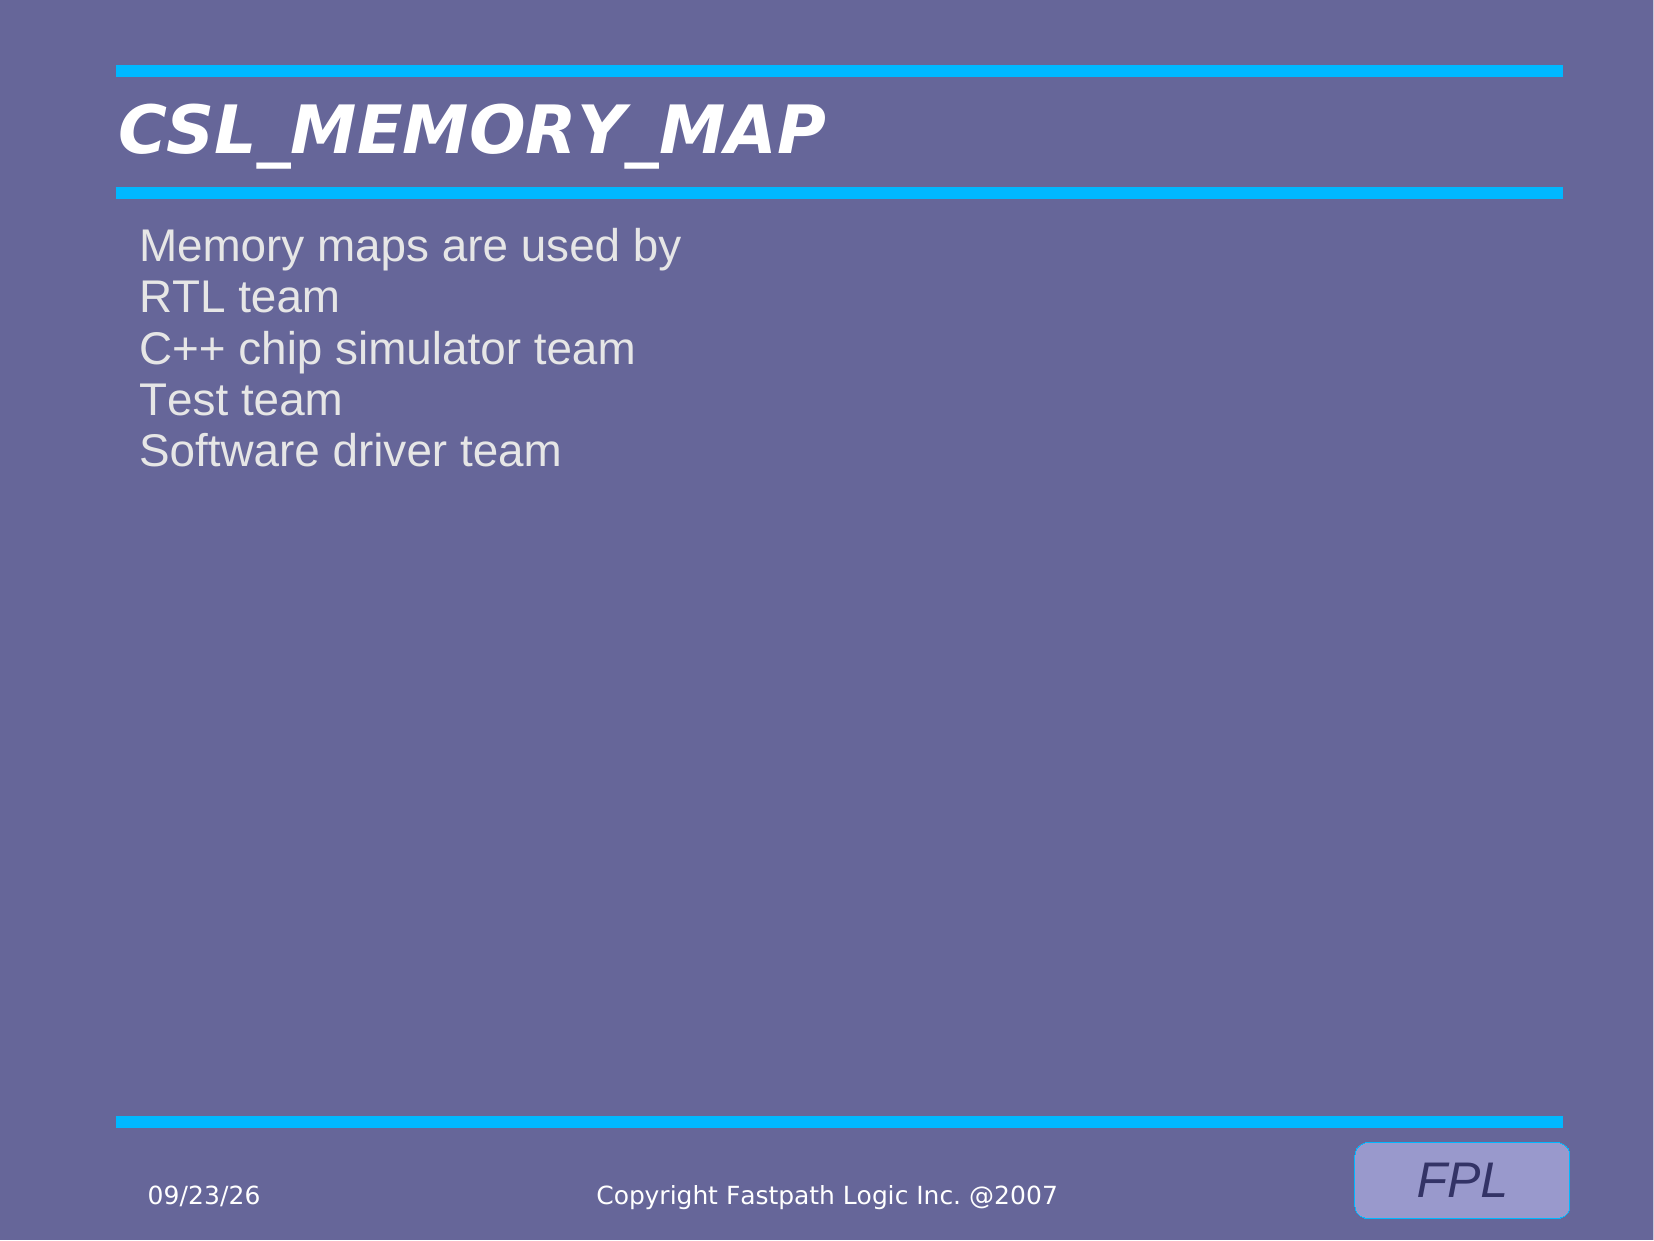

# CSL_MEMORY_MAP
Memory maps are used by
RTL team
C++ chip simulator team
Test team
Software driver team
Copyright Fastpath Logic Inc. @2007